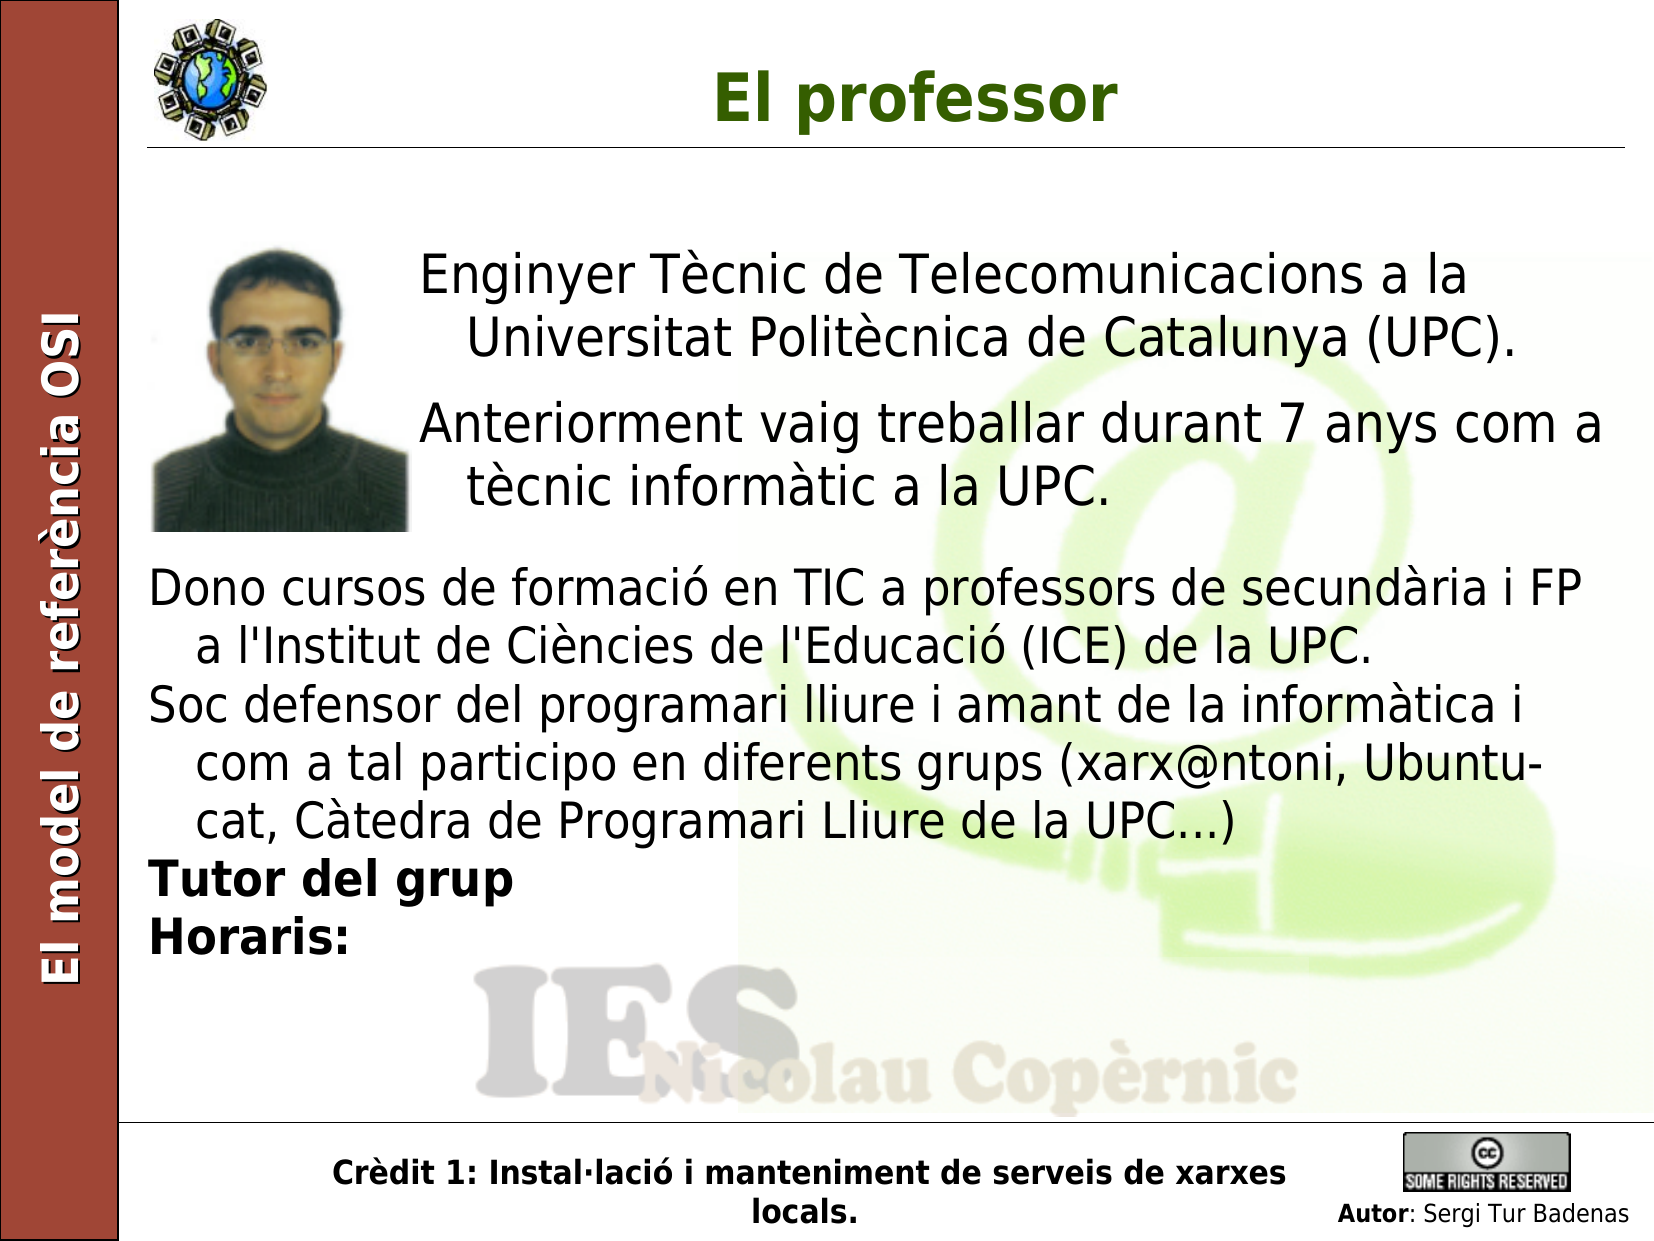

# El professor
Enginyer Tècnic de Telecomunicacions a la Universitat Politècnica de Catalunya (UPC).
Anteriorment vaig treballar durant 7 anys com a tècnic informàtic a la UPC.
Dono cursos de formació en TIC a professors de secundària i FP a l'Institut de Ciències de l'Educació (ICE) de la UPC.
Soc defensor del programari lliure i amant de la informàtica i com a tal participo en diferents grups (xarx@ntoni, Ubuntu-cat, Càtedra de Programari Lliure de la UPC...)
Tutor del grup
Horaris: